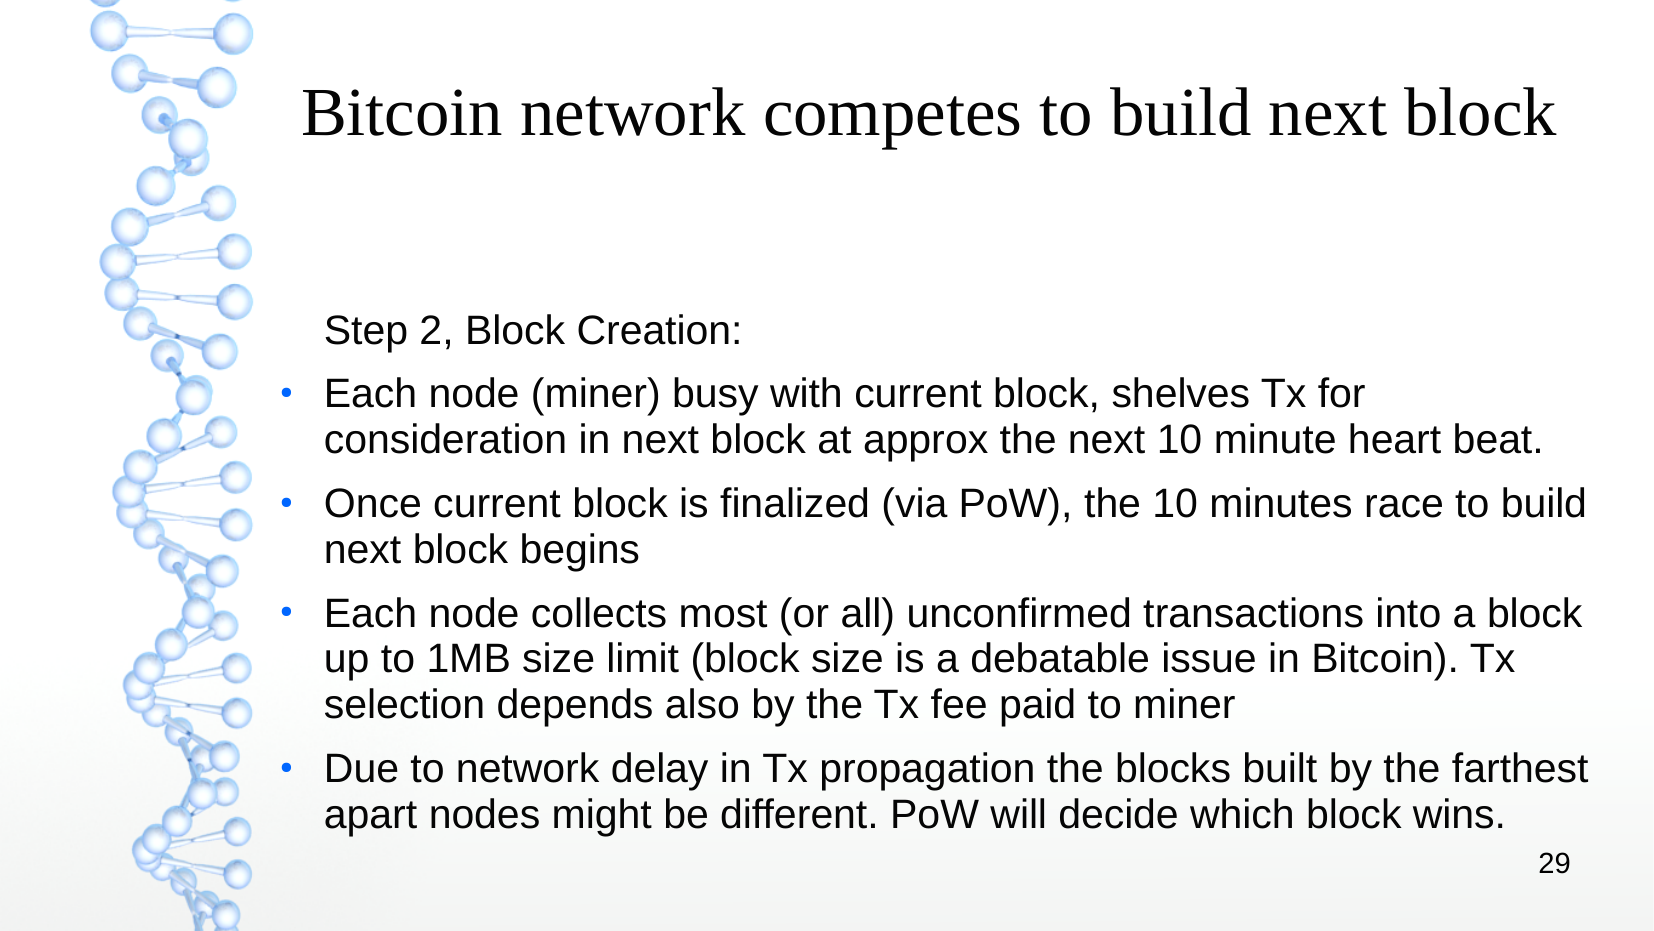

Bitcoin network competes to build next block
# Step 2, Block Creation:
Each node (miner) busy with current block, shelves Tx for consideration in next block at approx the next 10 minute heart beat.
Once current block is finalized (via PoW), the 10 minutes race to build next block begins
Each node collects most (or all) unconfirmed transactions into a block up to 1MB size limit (block size is a debatable issue in Bitcoin). Tx selection depends also by the Tx fee paid to miner
Due to network delay in Tx propagation the blocks built by the farthest apart nodes might be different. PoW will decide which block wins.
29